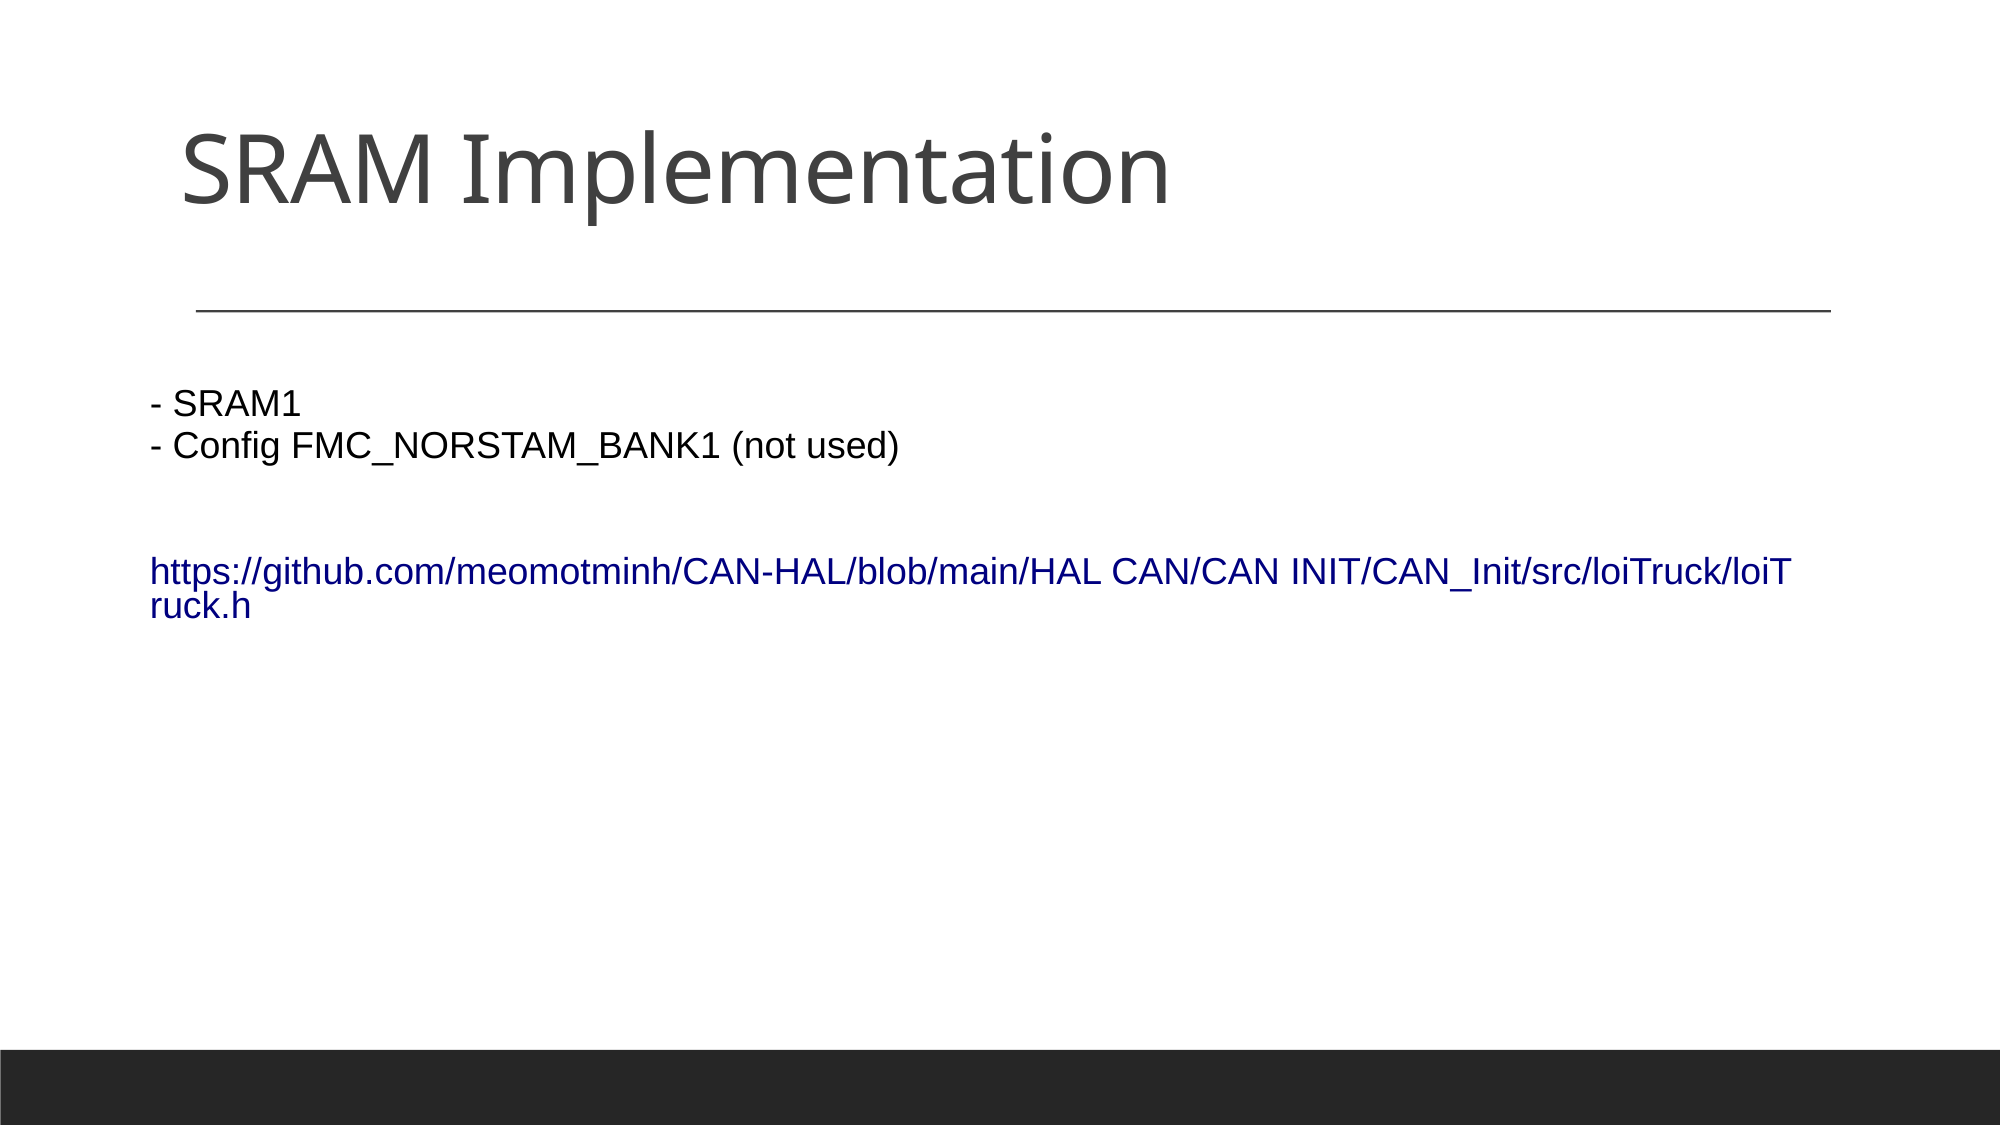

# SRAM Implementation
- SRAM1
- Config FMC_NORSTAM_BANK1 (not used)
https://github.com/meomotminh/CAN-HAL/blob/main/HAL CAN/CAN INIT/CAN_Init/src/loiTruck/loiTruck.h